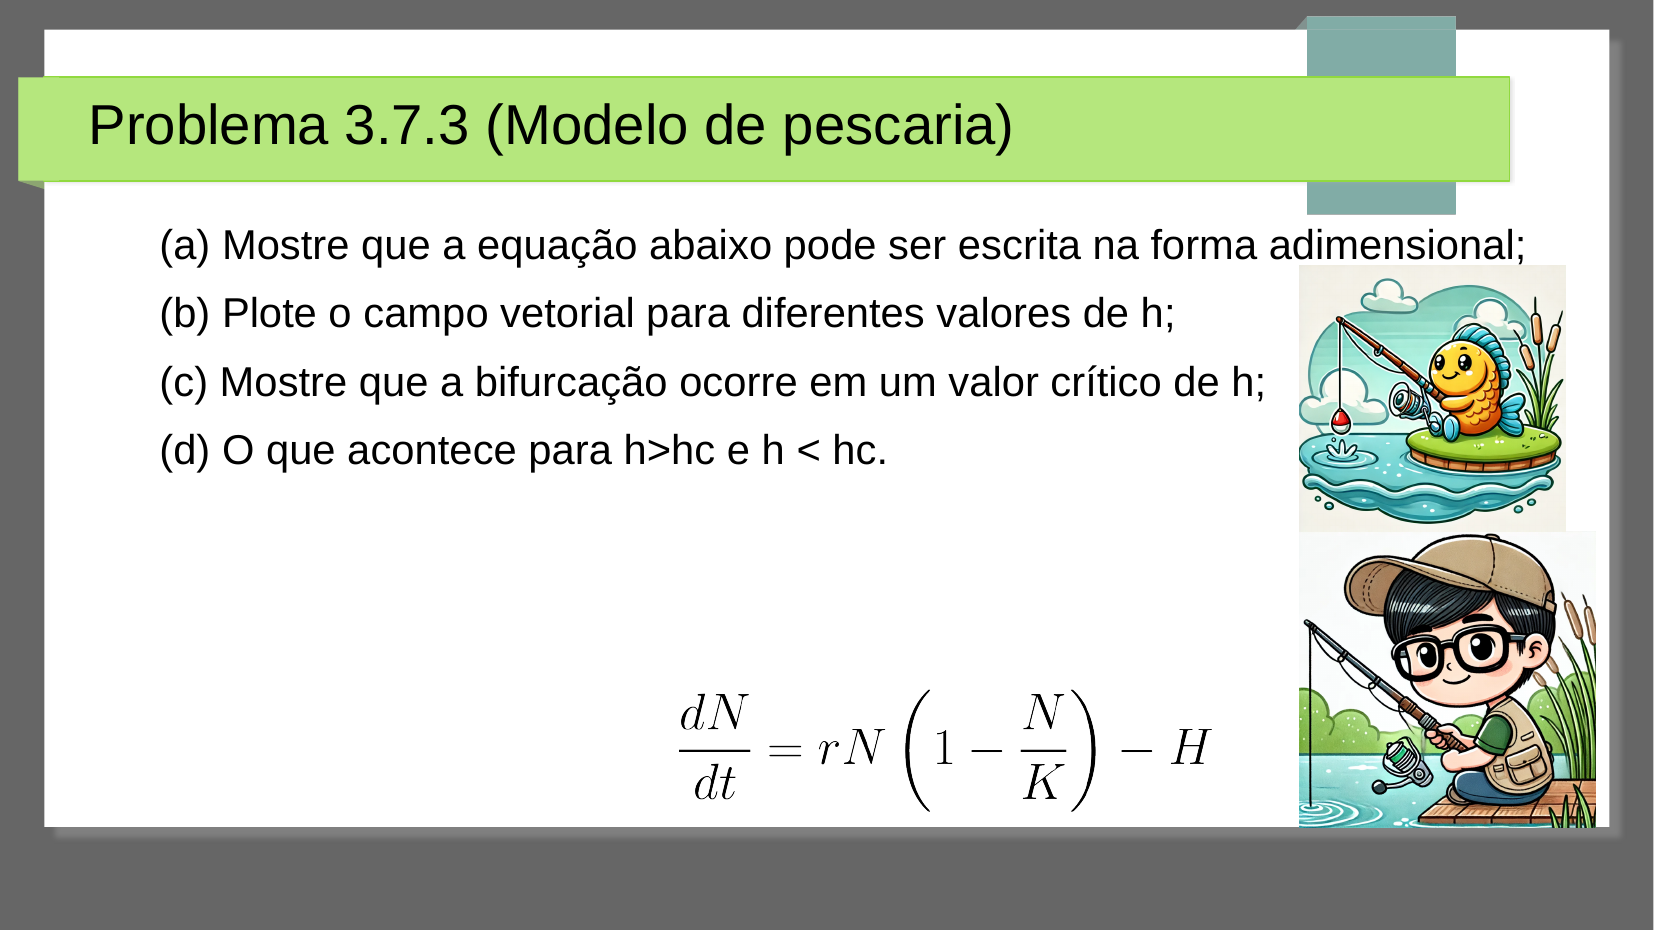

# Problema 3.7.3 (Modelo de pescaria)
(a) Mostre que a equação abaixo pode ser escrita na forma adimensional;
(b) Plote o campo vetorial para diferentes valores de h;
(c) Mostre que a bifurcação ocorre em um valor crítico de h;
(d) O que acontece para h>hc e h < hc.